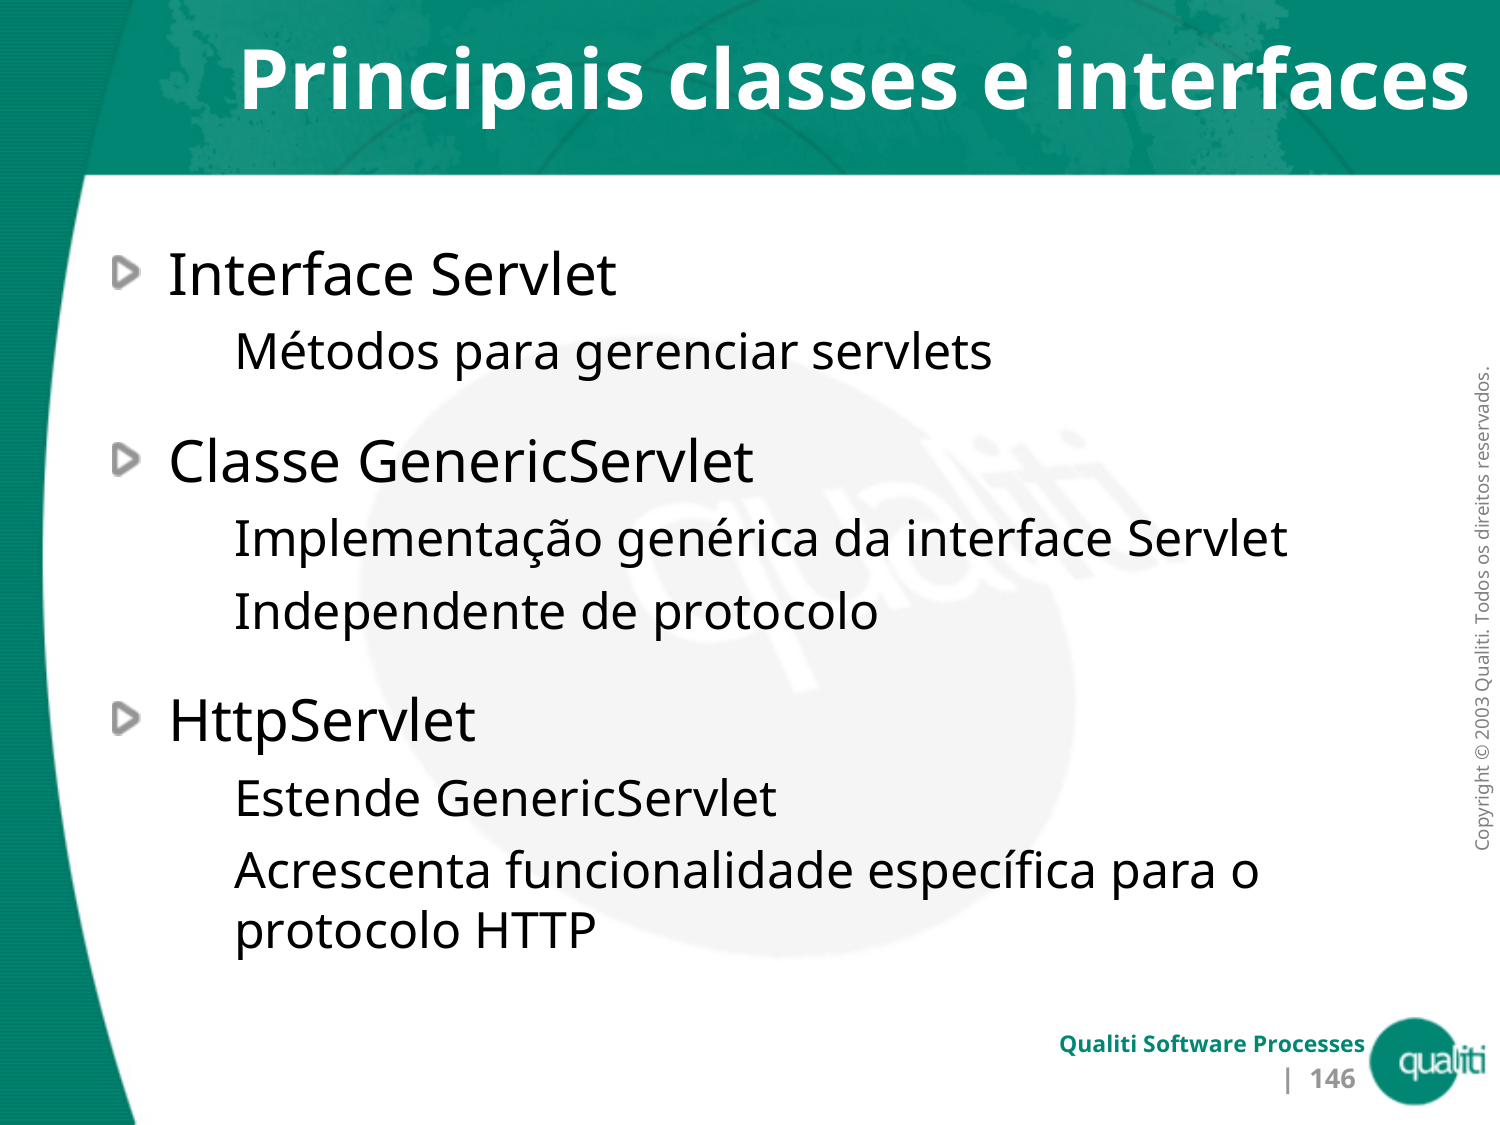

# Principais classes e interfaces
Interface Servlet
Métodos para gerenciar servlets
Classe GenericServlet
Implementação genérica da interface Servlet
Independente de protocolo
HttpServlet
Estende GenericServlet
Acrescenta funcionalidade específica para o protocolo HTTP